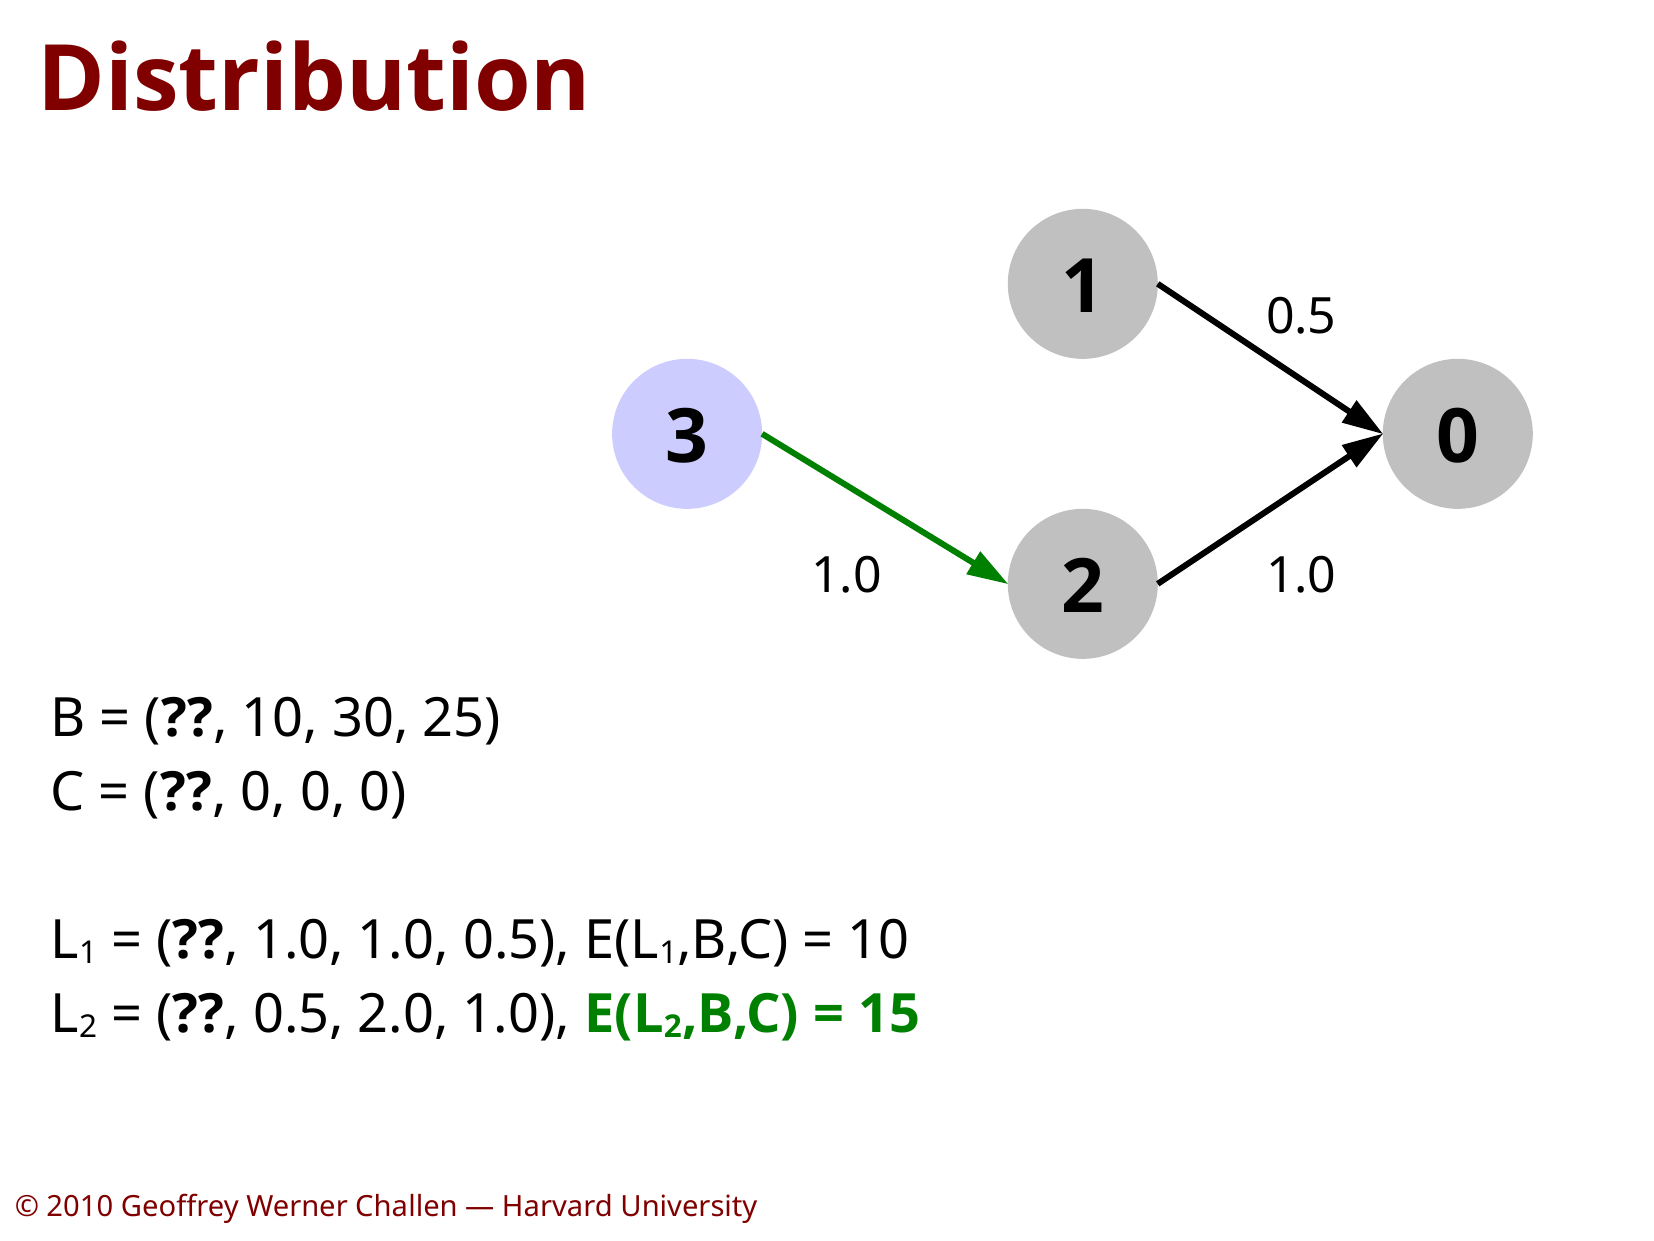

# Distribution
1
0.5
1.0
3
0
2
1.0
B = (??, 10, 30, 25)
C = (??, 0, 0, 0)
L1 = (??, 1.0, 1.0, 0.5), E(L1,B,C) = 10
L2 = (??, 0.5, 2.0, 1.0), E(L2,B,C) = 15